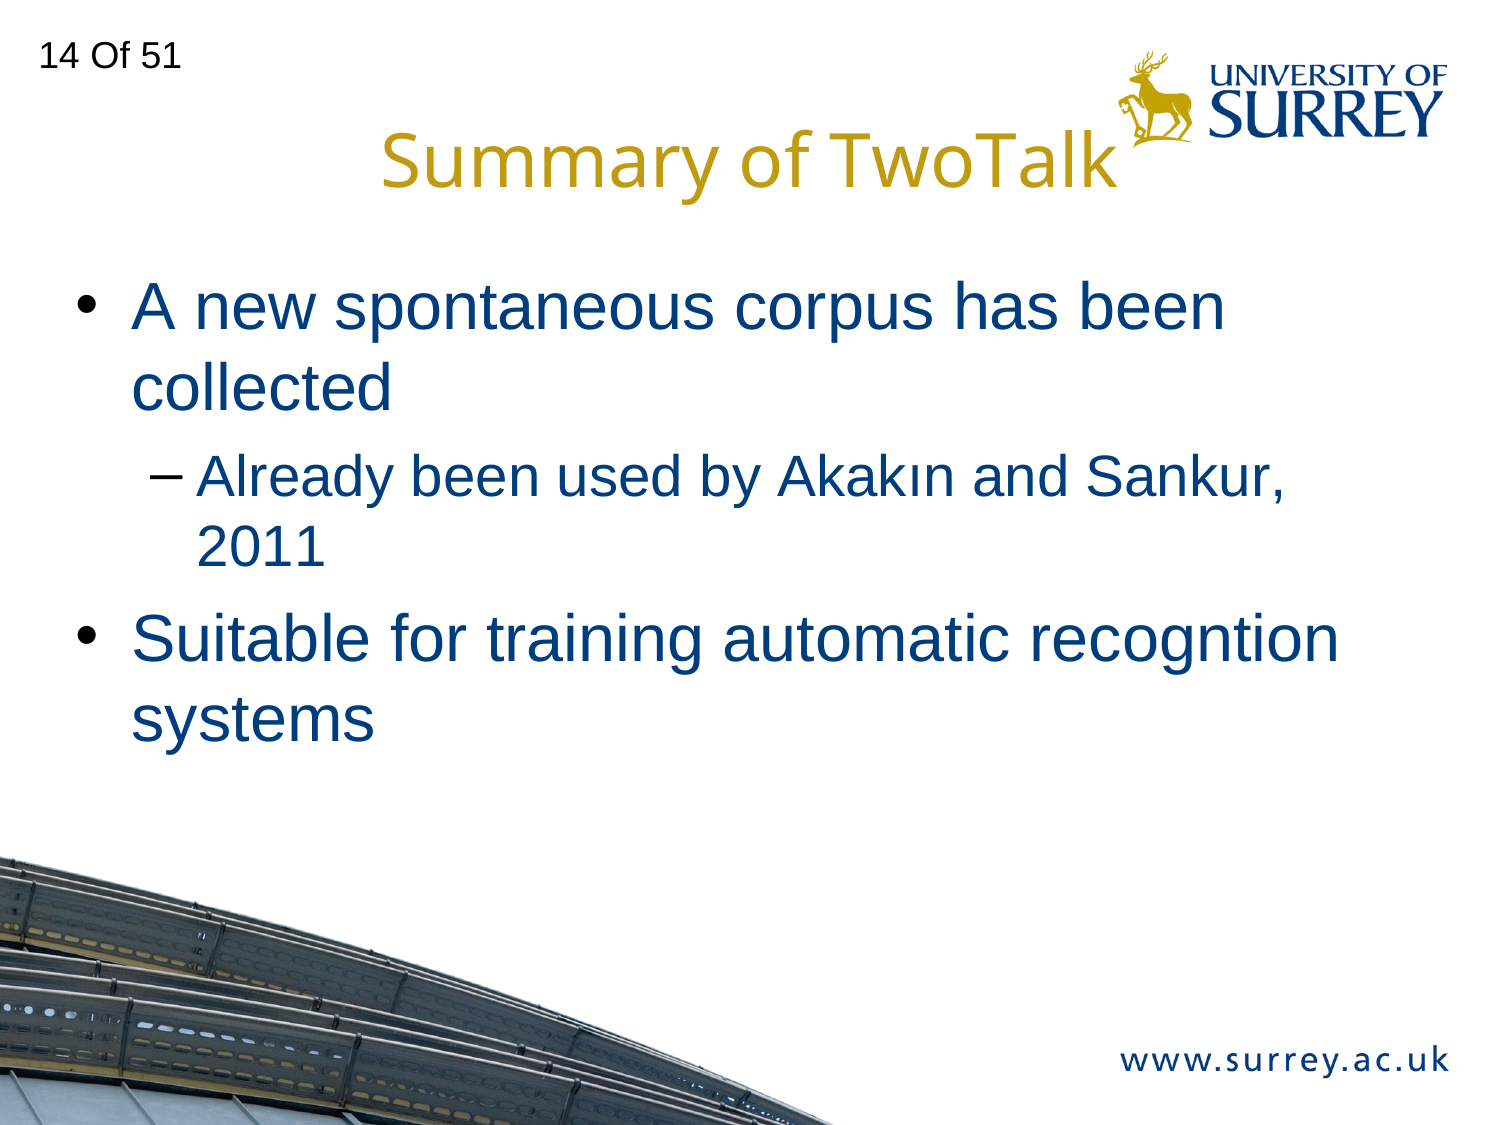

# Summary of TwoTalk
A new spontaneous corpus has been collected
Already been used by Akakın and Sankur, 2011
Suitable for training automatic recogntion systems